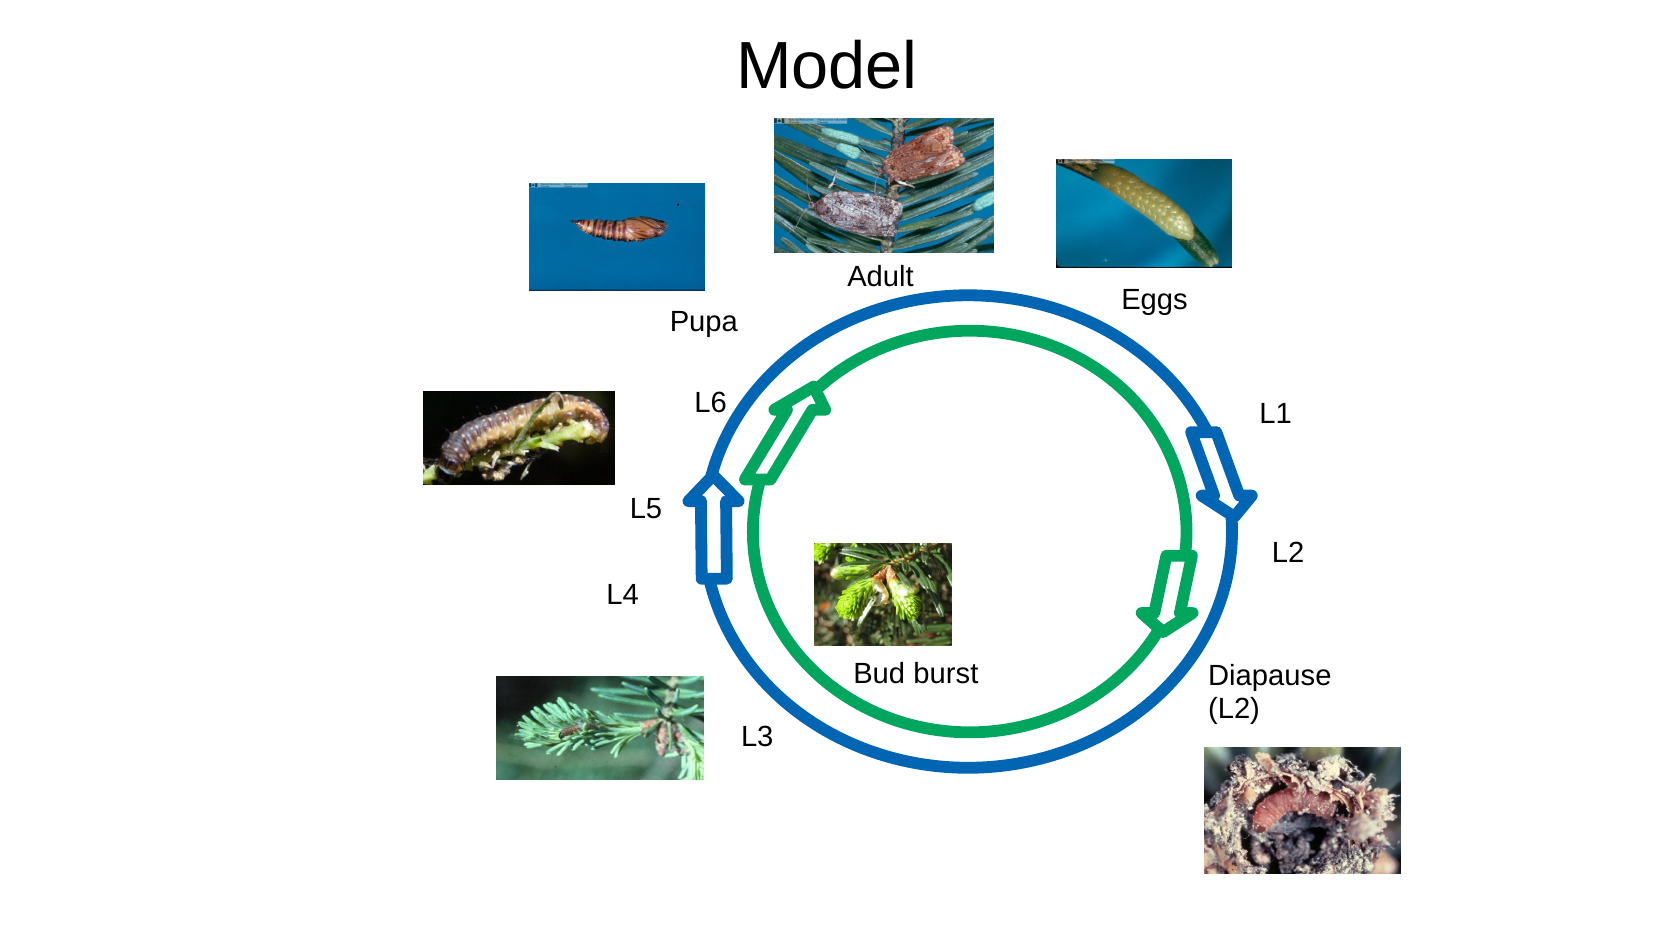

# Model
Adult
Eggs
Pupa
L6
L1
L5
L2
L4
Bud burst
Diapause (L2)
L3